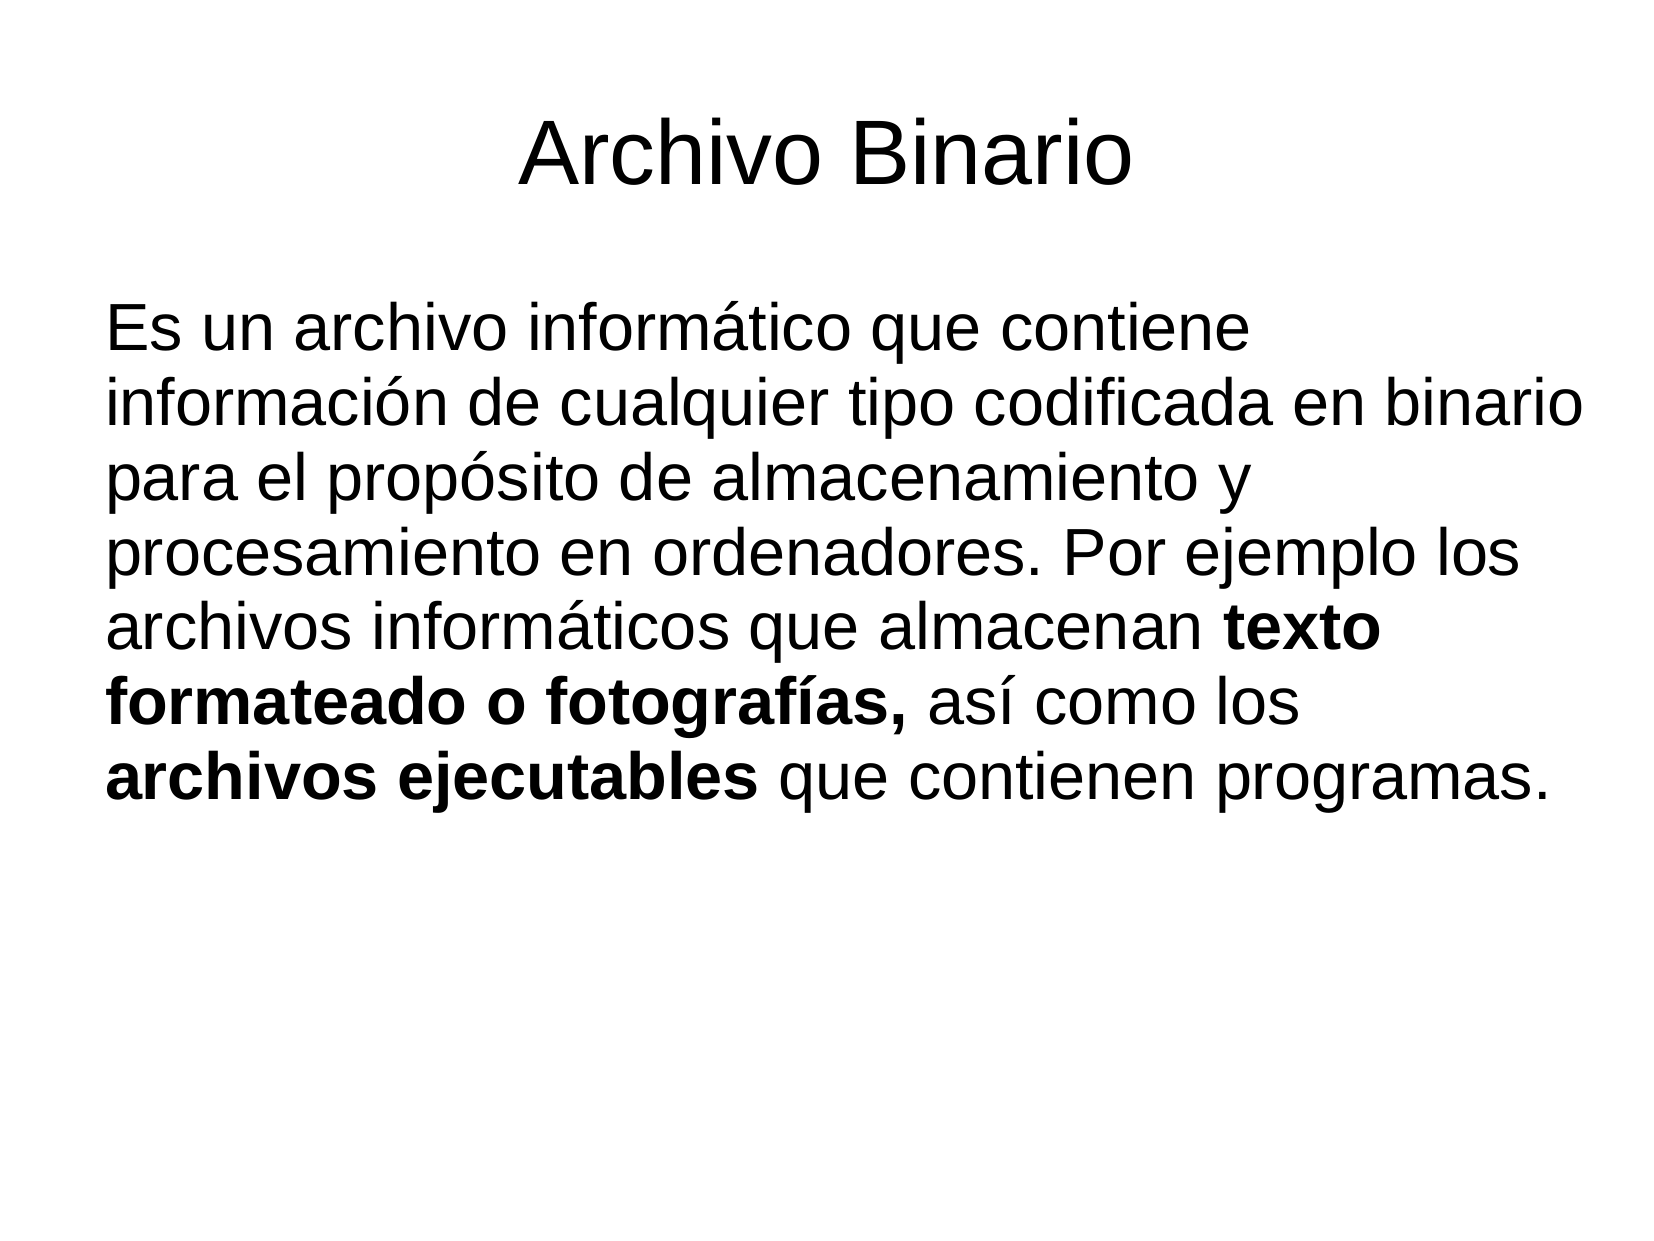

# Archivo Binario
Es un archivo informático que contiene información de cualquier tipo codificada en binario para el propósito de almacenamiento y procesamiento en ordenadores. Por ejemplo los archivos informáticos que almacenan texto formateado o fotografías, así como los archivos ejecutables que contienen programas.